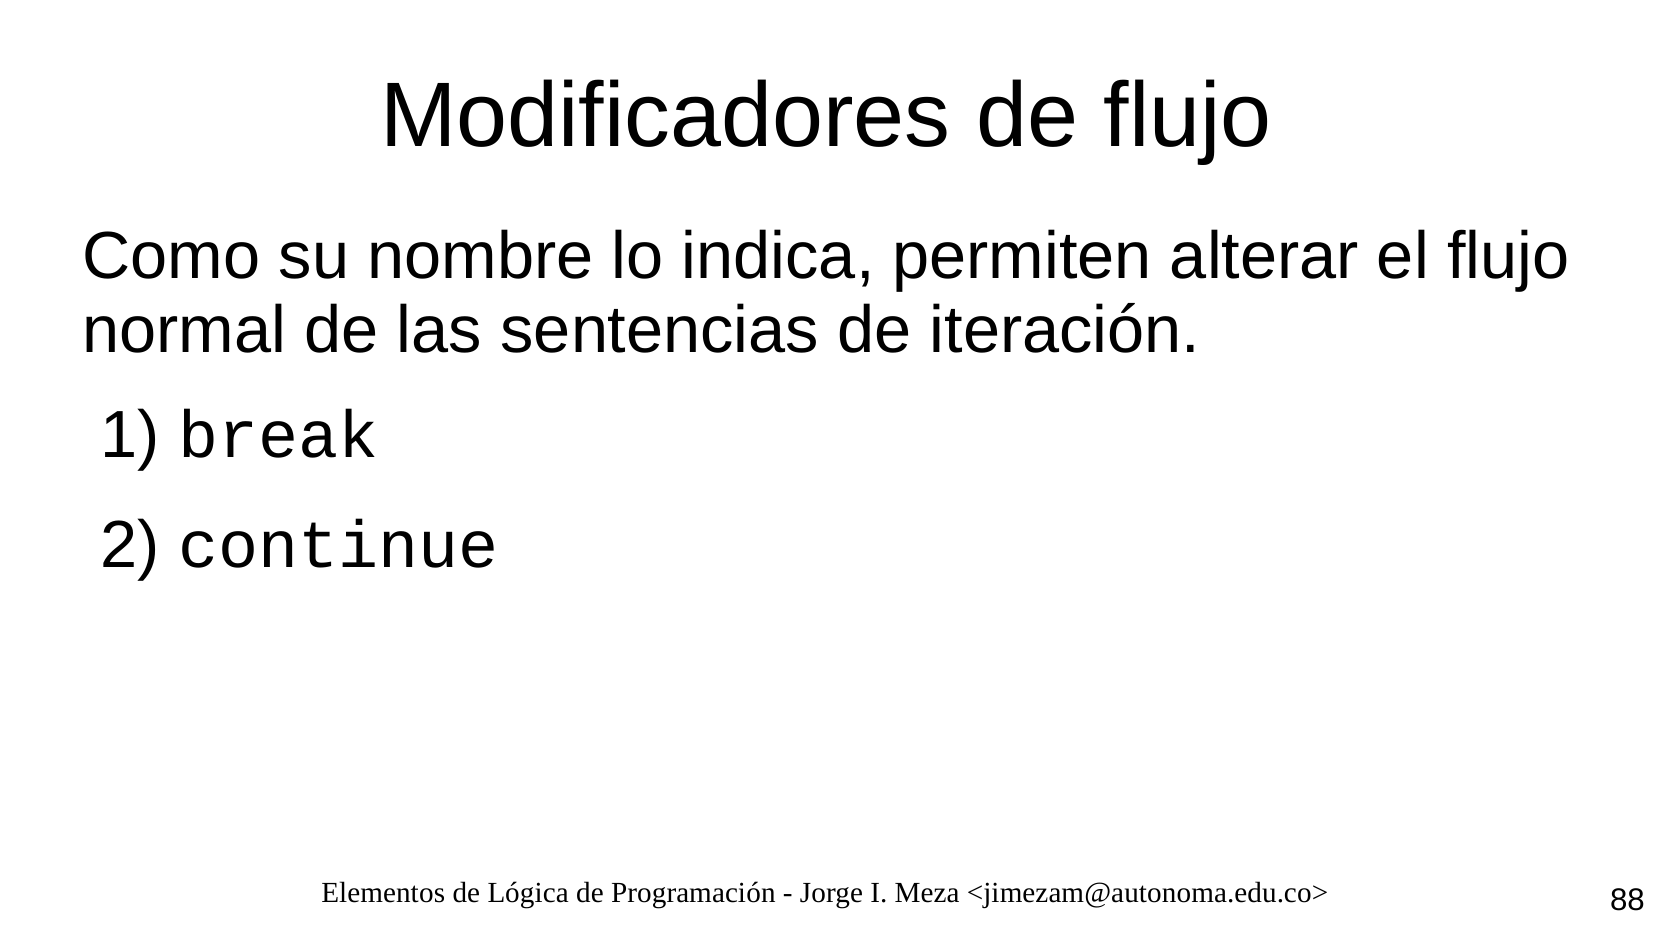

# Modificadores de flujo
Como su nombre lo indica, permiten alterar el flujo normal de las sentencias de iteración.
 break
 continue
Elementos de Lógica de Programación - Jorge I. Meza <jimezam@autonoma.edu.co>